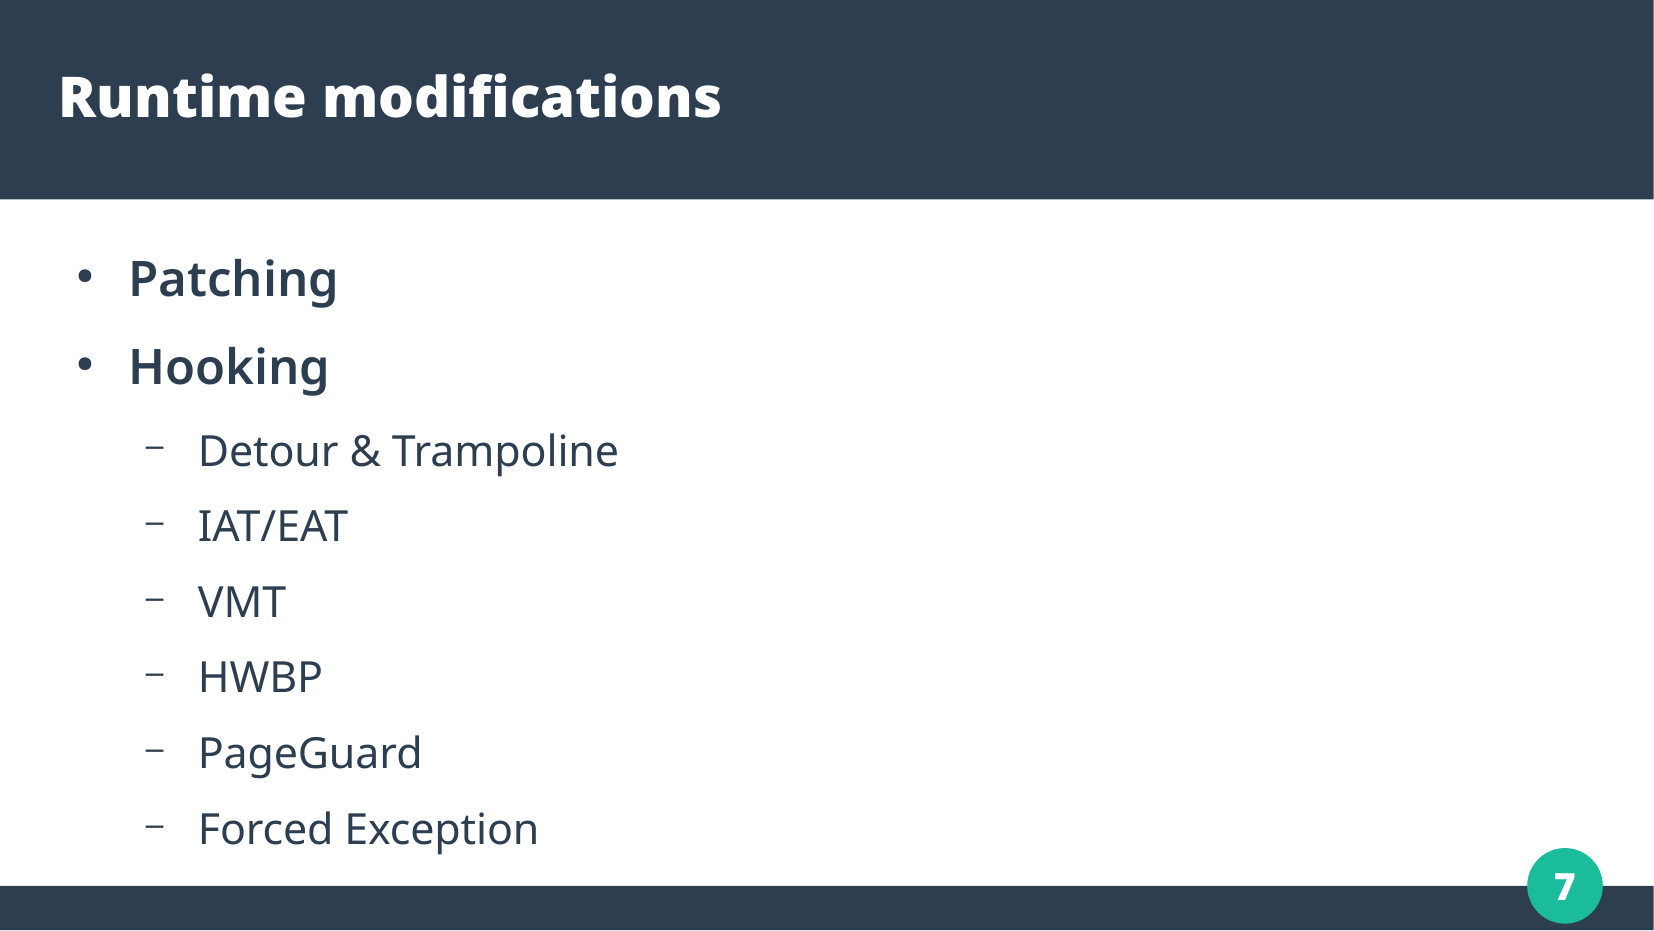

# Runtime modifications
Patching
Hooking
Detour & Trampoline
IAT/EAT
VMT
HWBP
PageGuard
Forced Exception